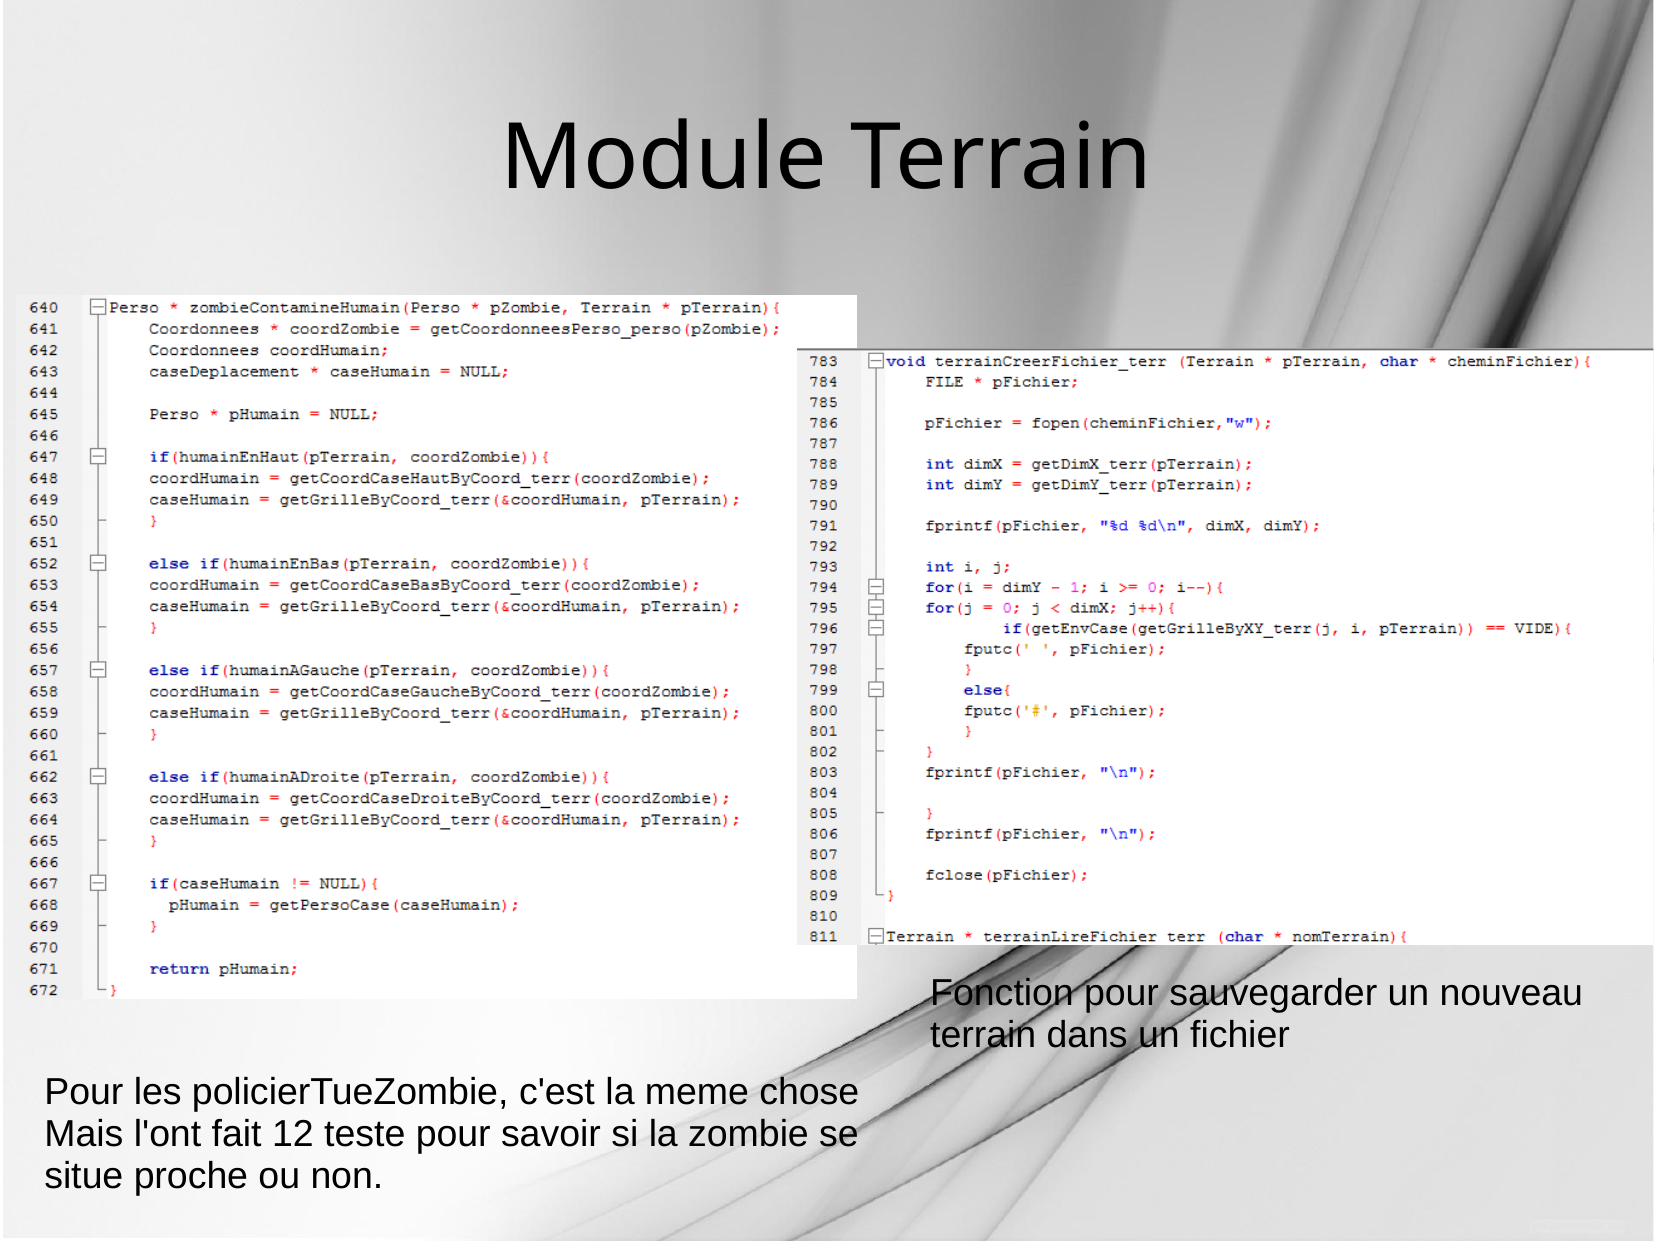

# Module Terrain
Fonction pour sauvegarder un nouveau
terrain dans un fichier
Pour les policierTueZombie, c'est la meme chose
Mais l'ont fait 12 teste pour savoir si la zombie se
situe proche ou non.